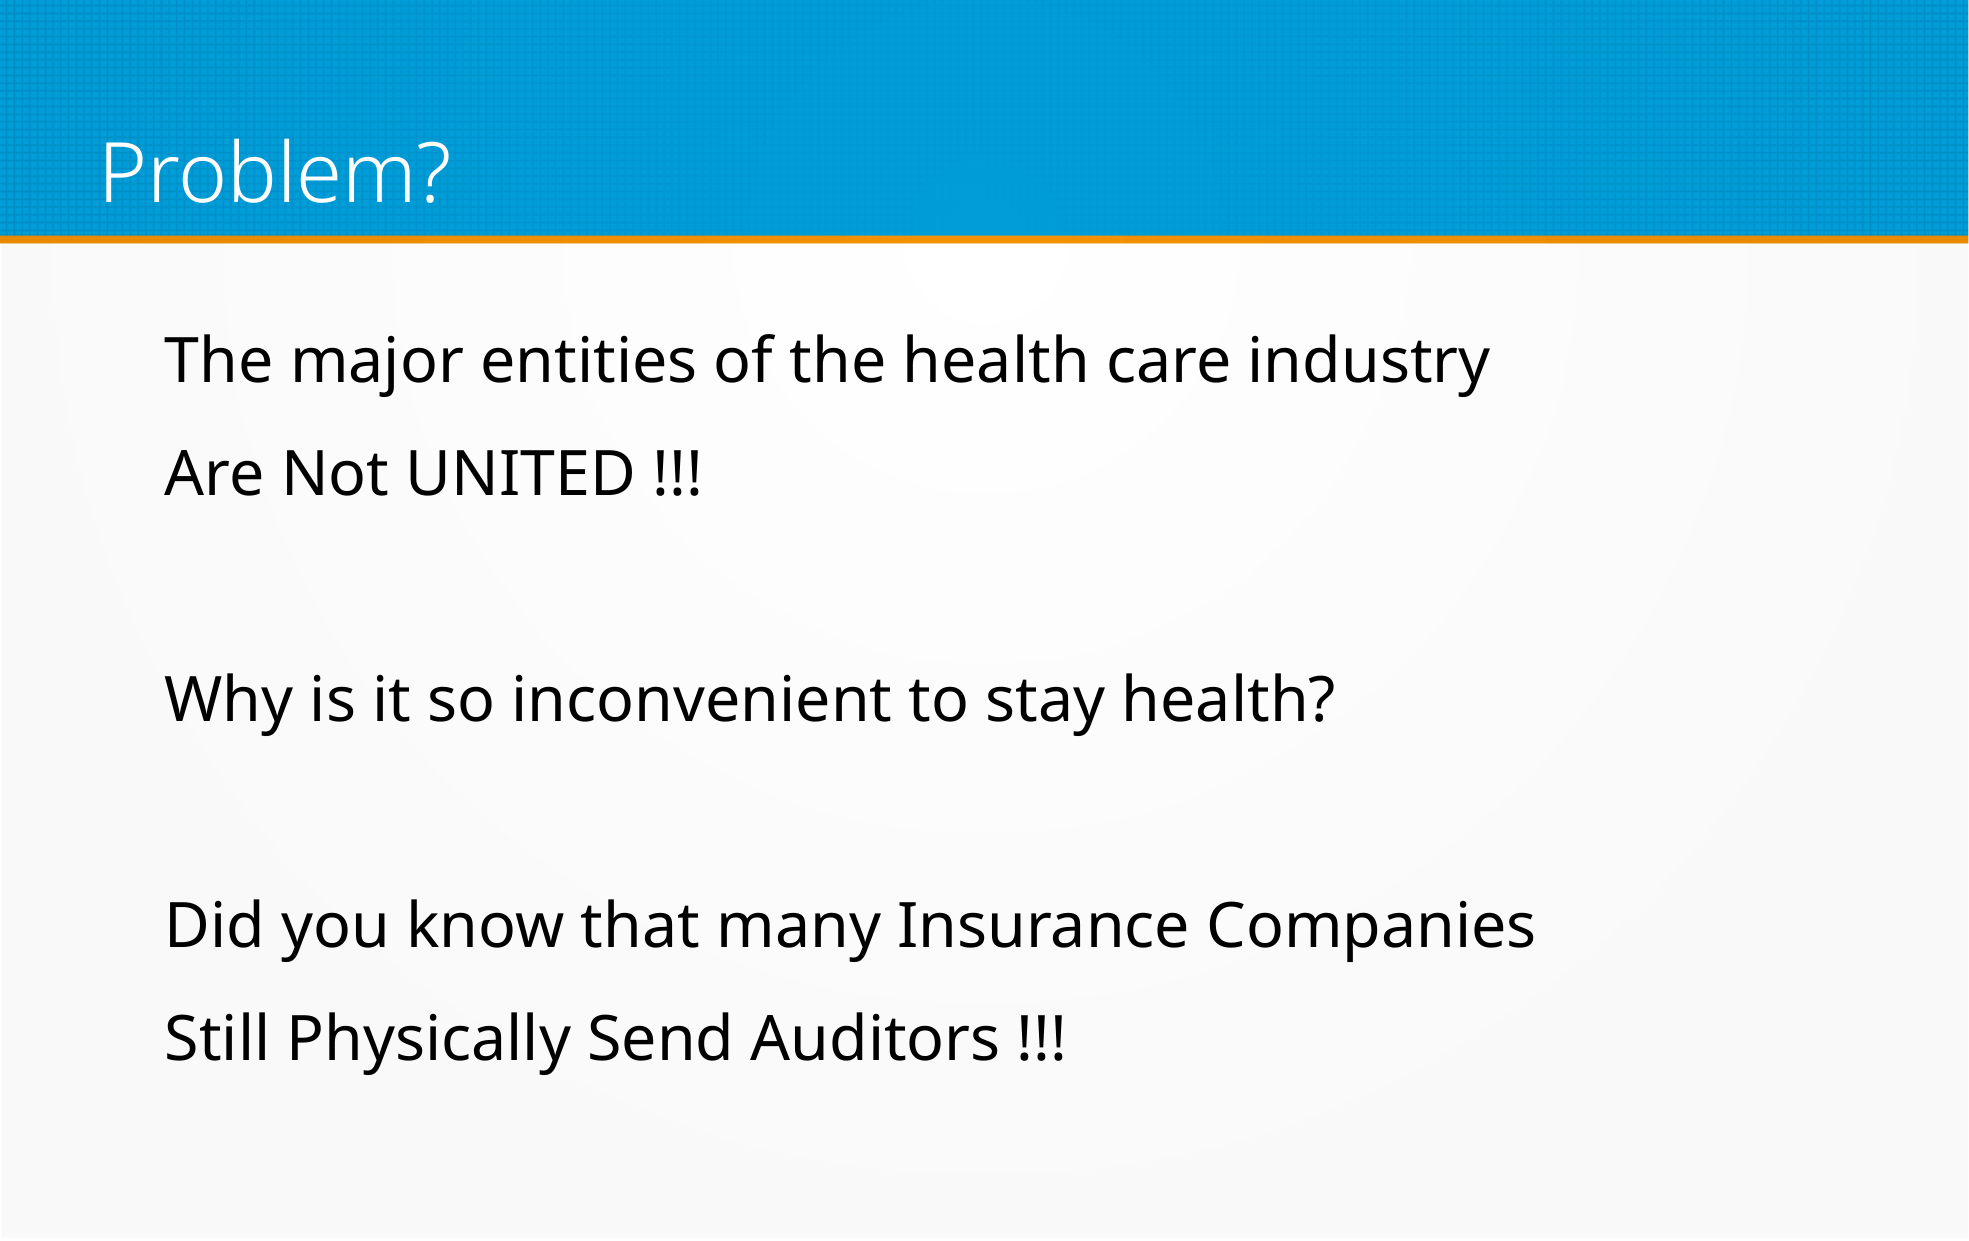

# Problem?
The major entities of the health care industry
Are Not UNITED !!!
Why is it so inconvenient to stay health?
Did you know that many Insurance Companies
Still Physically Send Auditors !!!